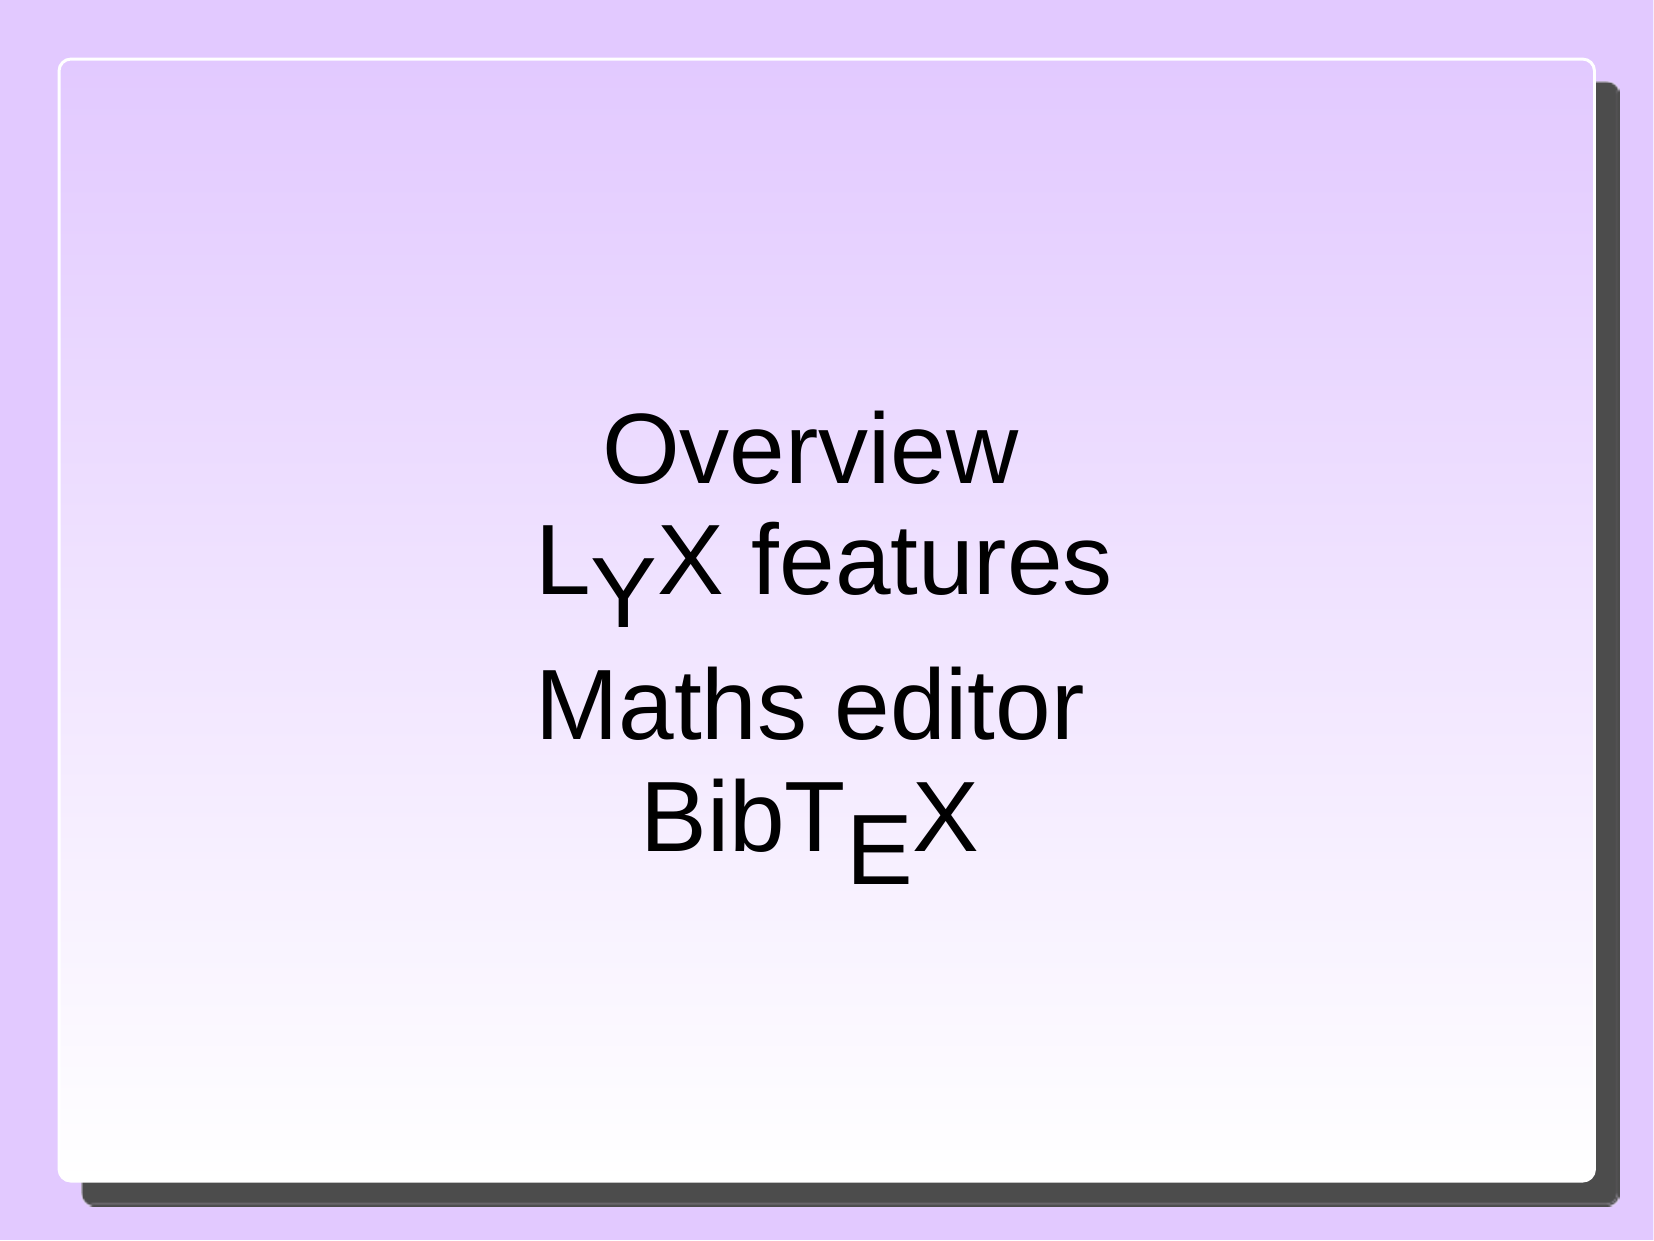

#
Overview
LYX features
Maths editor
BibTEX